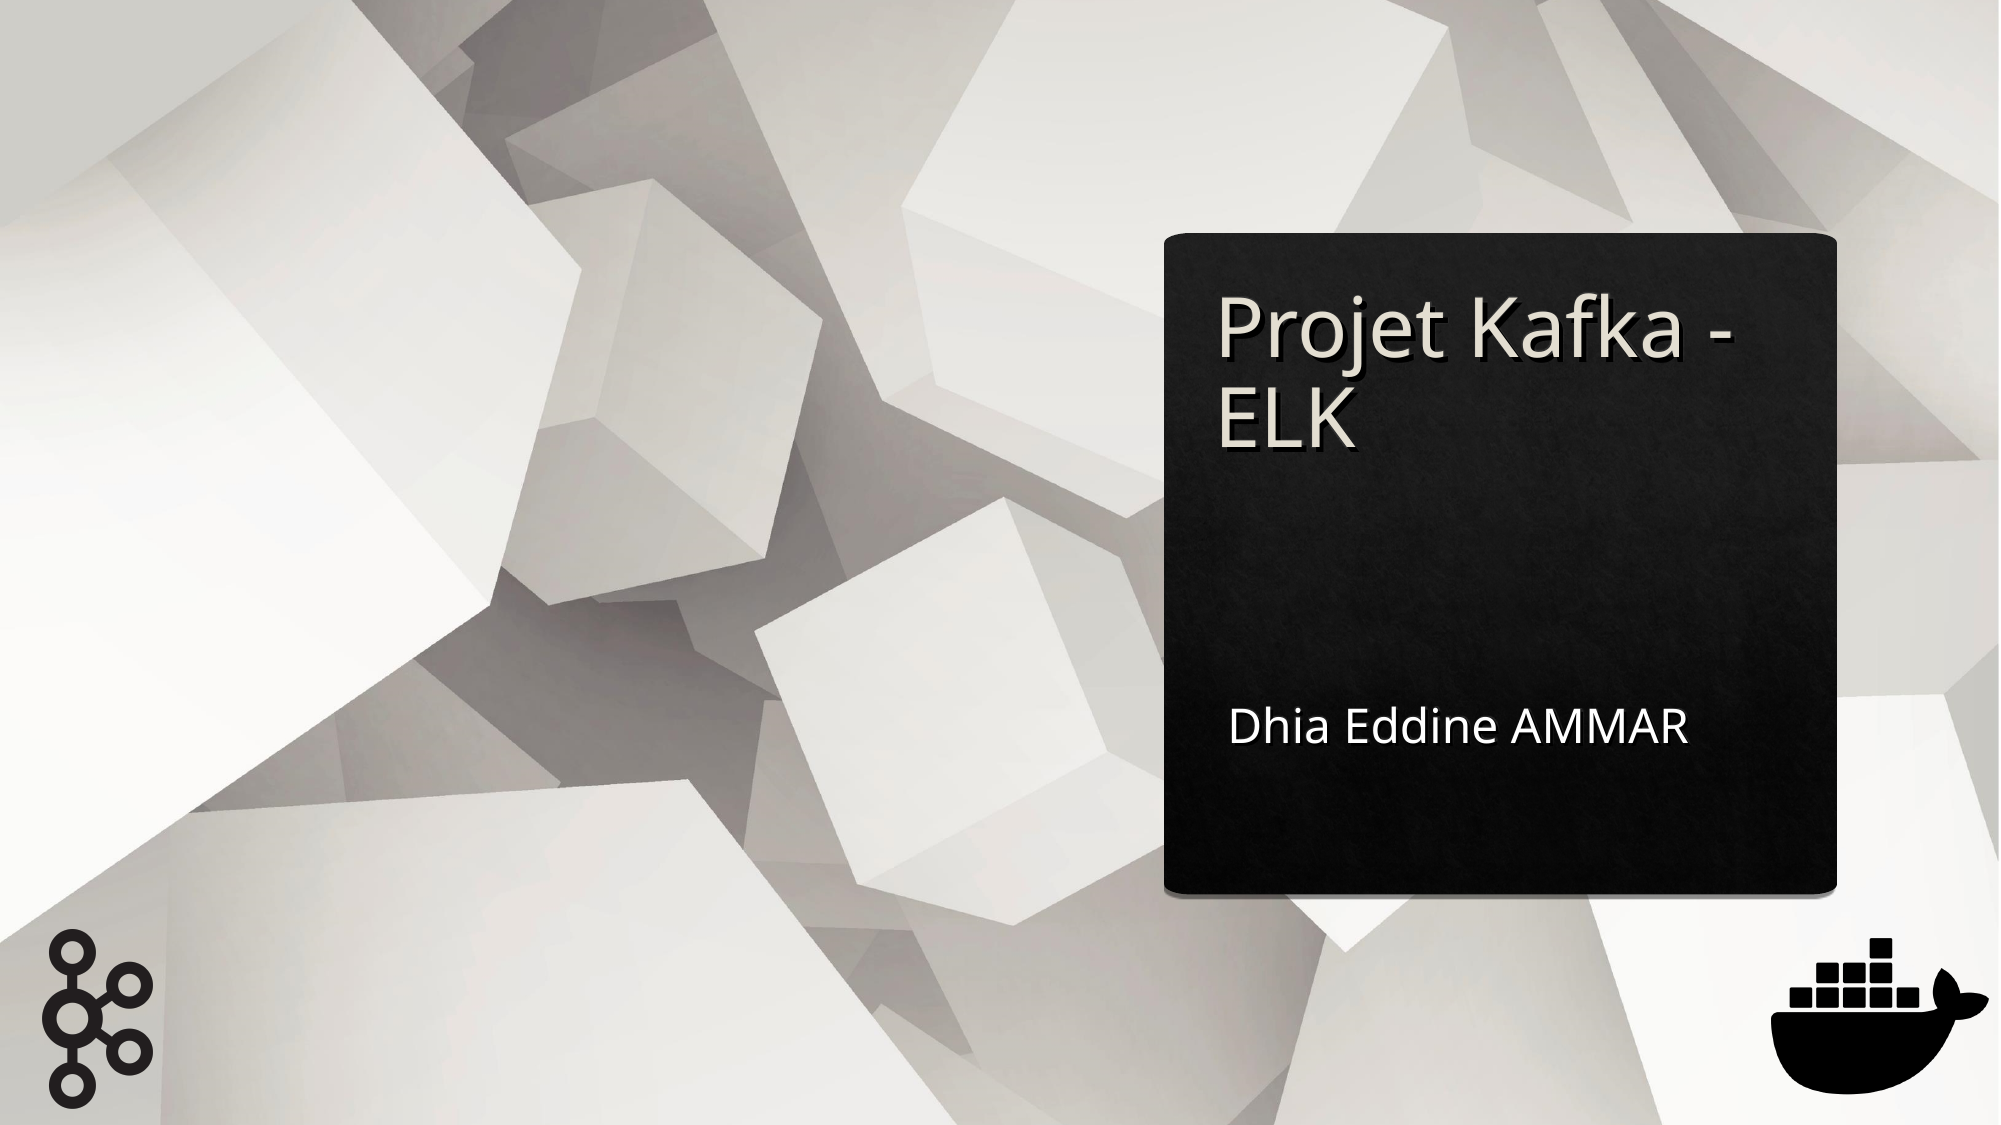

# Projet Kafka - ELK
Dhia Eddine AMMAR